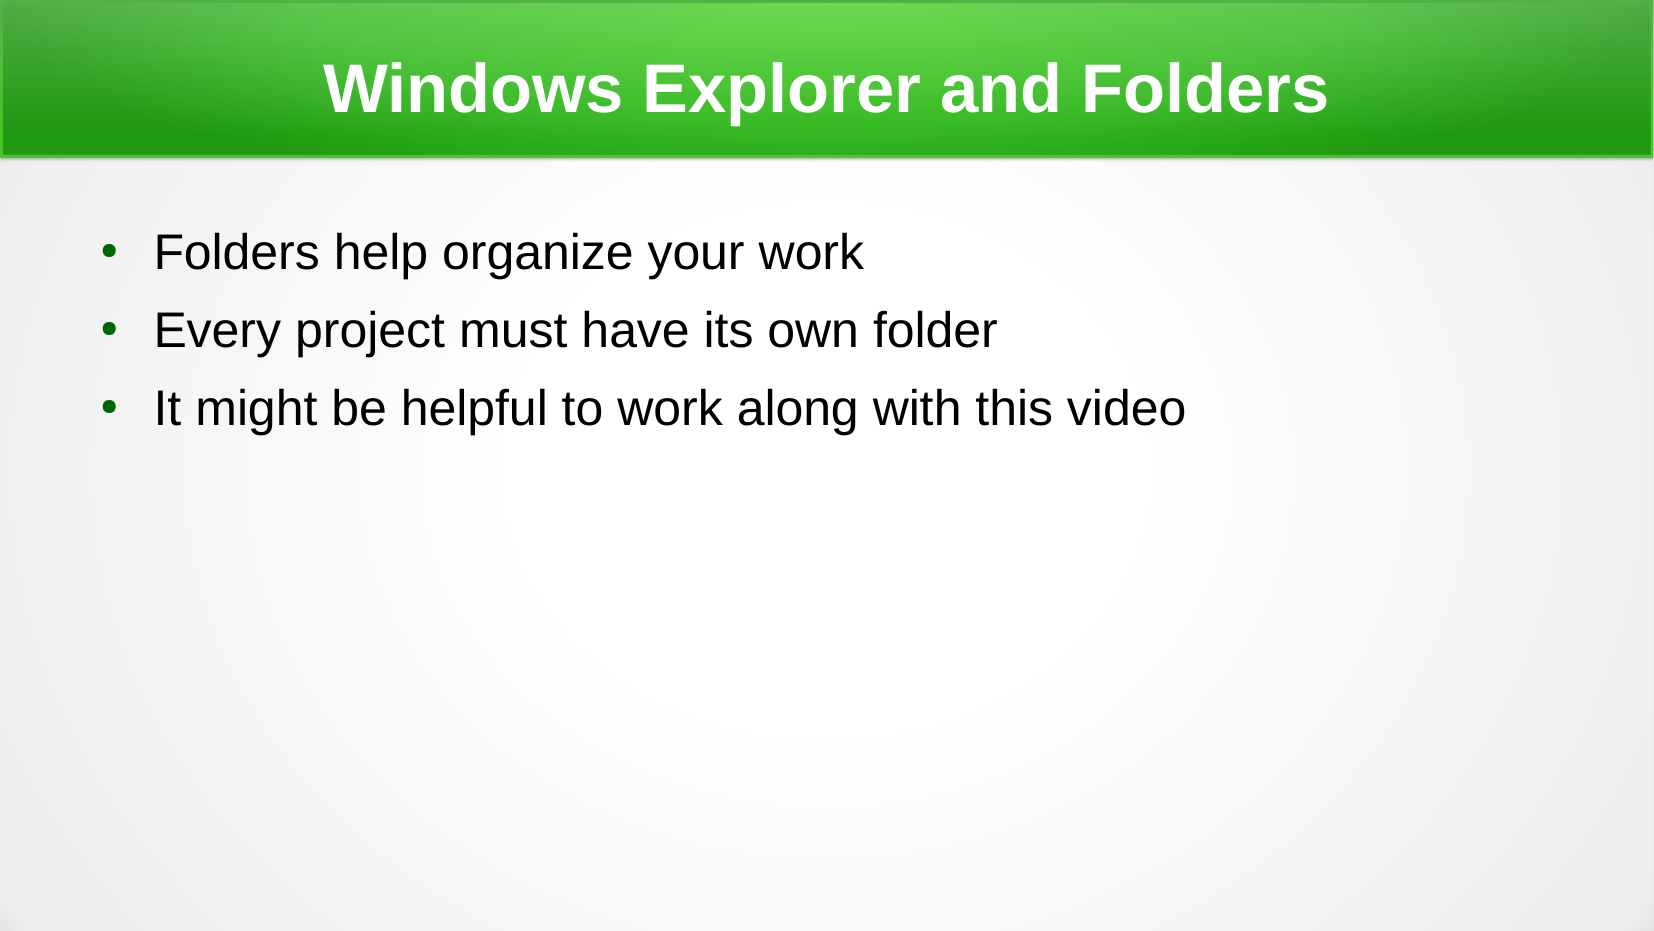

# Windows Explorer and Folders
Folders help organize your work
Every project must have its own folder
It might be helpful to work along with this video